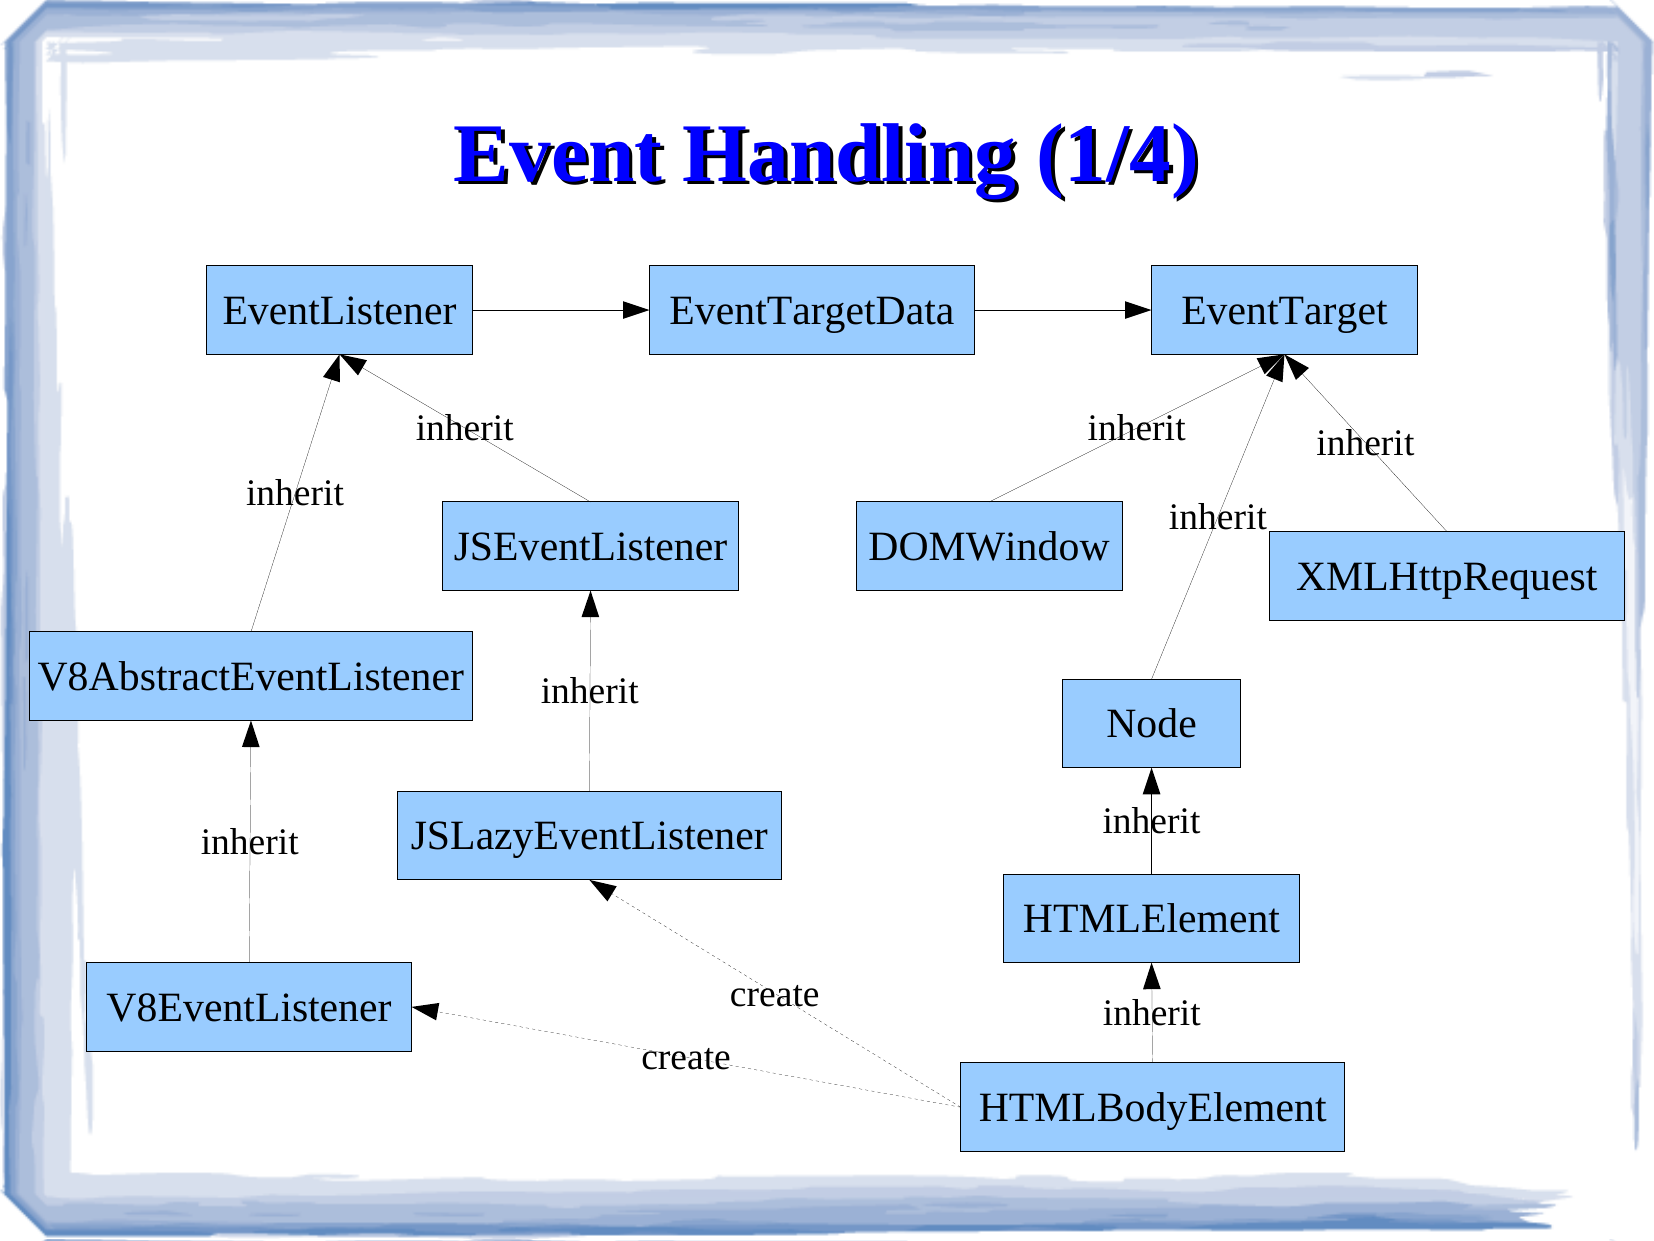

# Event Handling (1/4)
EventListener
EventTargetData
EventTarget
JSEventListener
DOMWindow
XMLHttpRequest
V8AbstractEventListener
Node
JSLazyEventListener
HTMLElement
V8EventListener
HTMLBodyElement